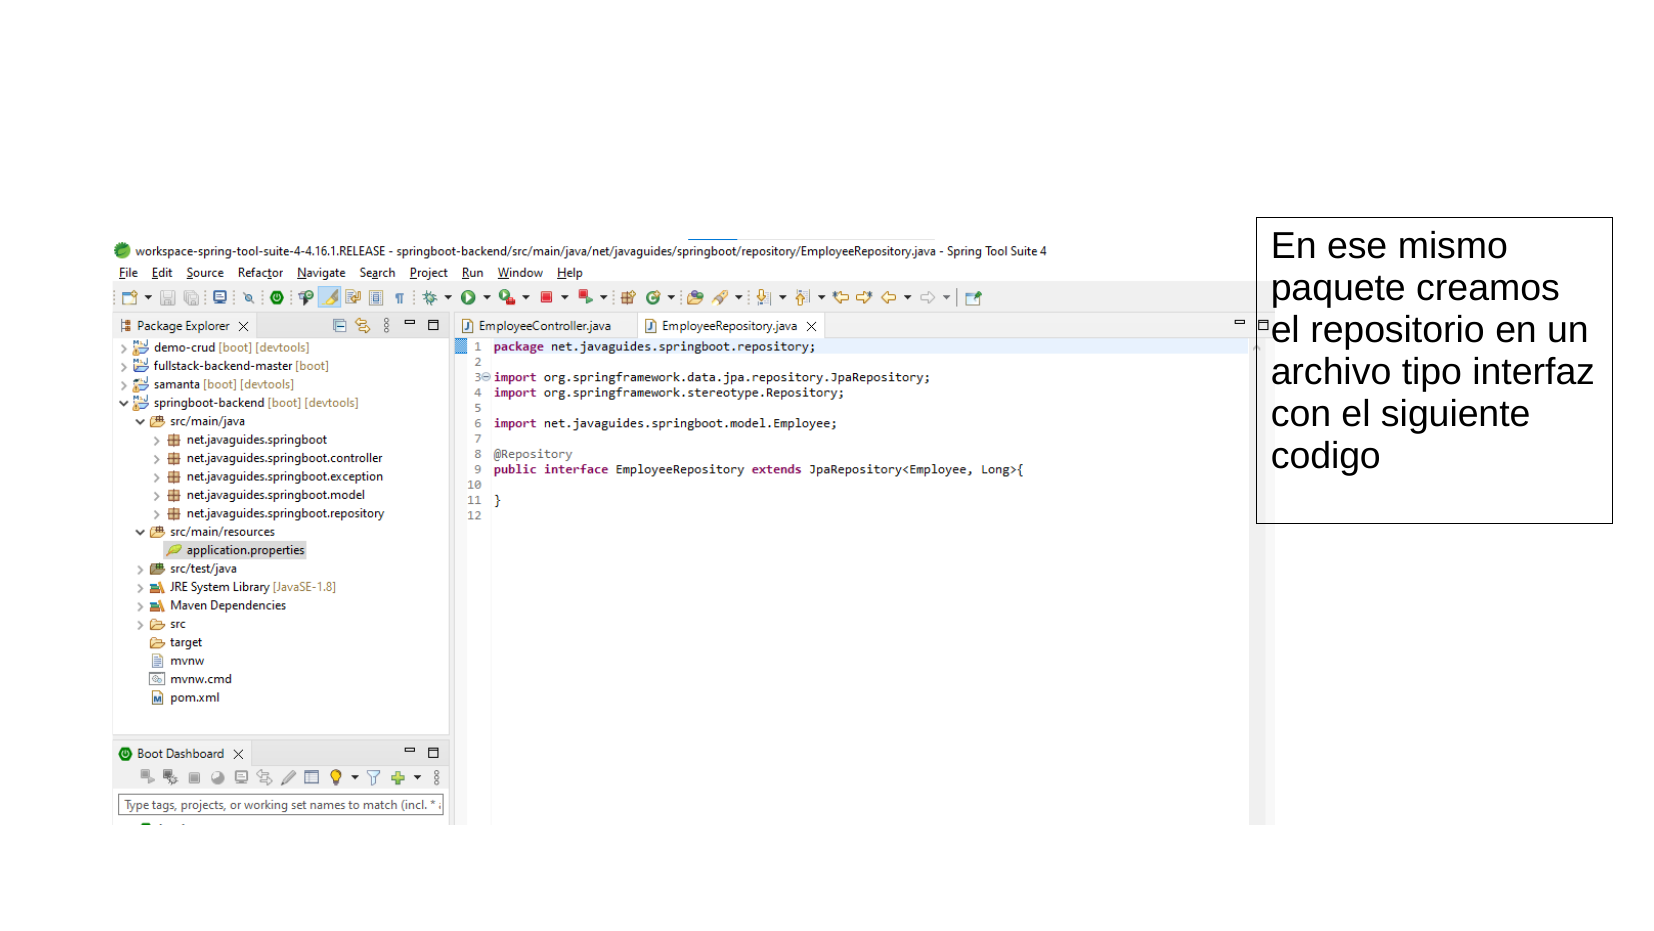

#
En ese mismo paquete creamos el repositorio en un archivo tipo interfaz con el siguiente codigo